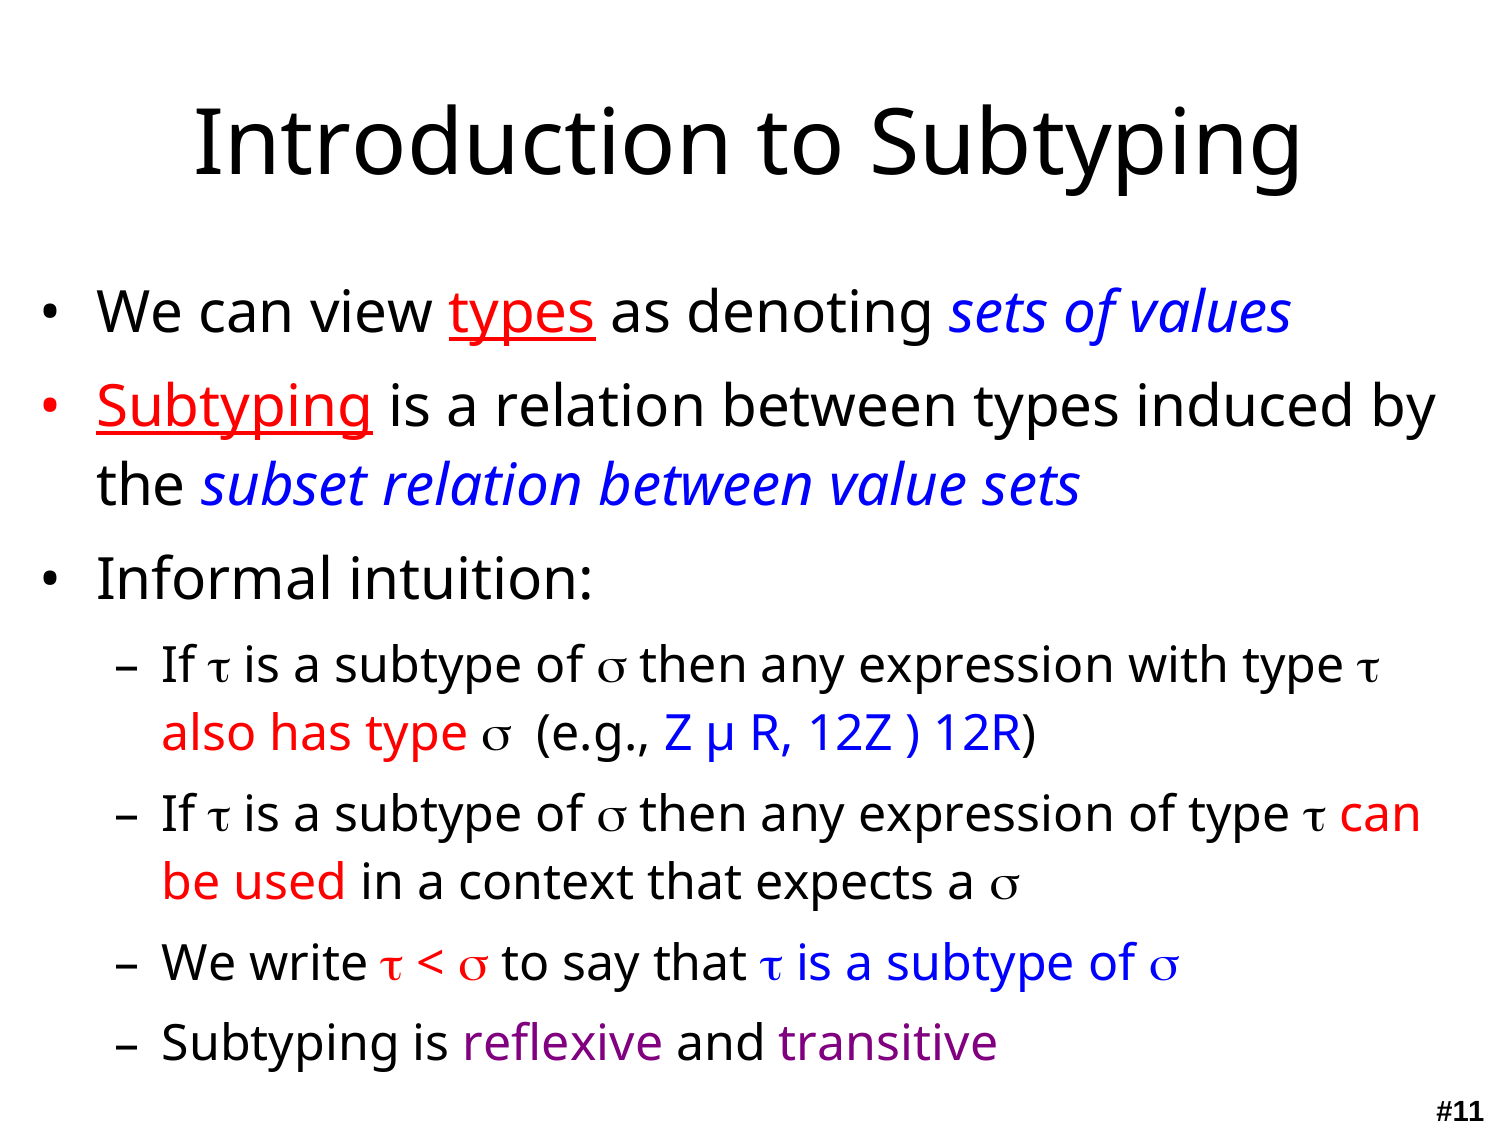

# Introduction to Subtyping
We can view types as denoting sets of values
Subtyping is a relation between types induced by the subset relation between value sets
Informal intuition:
If  is a subtype of  then any expression with type  also has type (e.g., Z µ R, 12Z ) 12R)
If  is a subtype of  then any expression of type  can be used in a context that expects a 
We write  <  to say that  is a subtype of 
Subtyping is reflexive and transitive
11